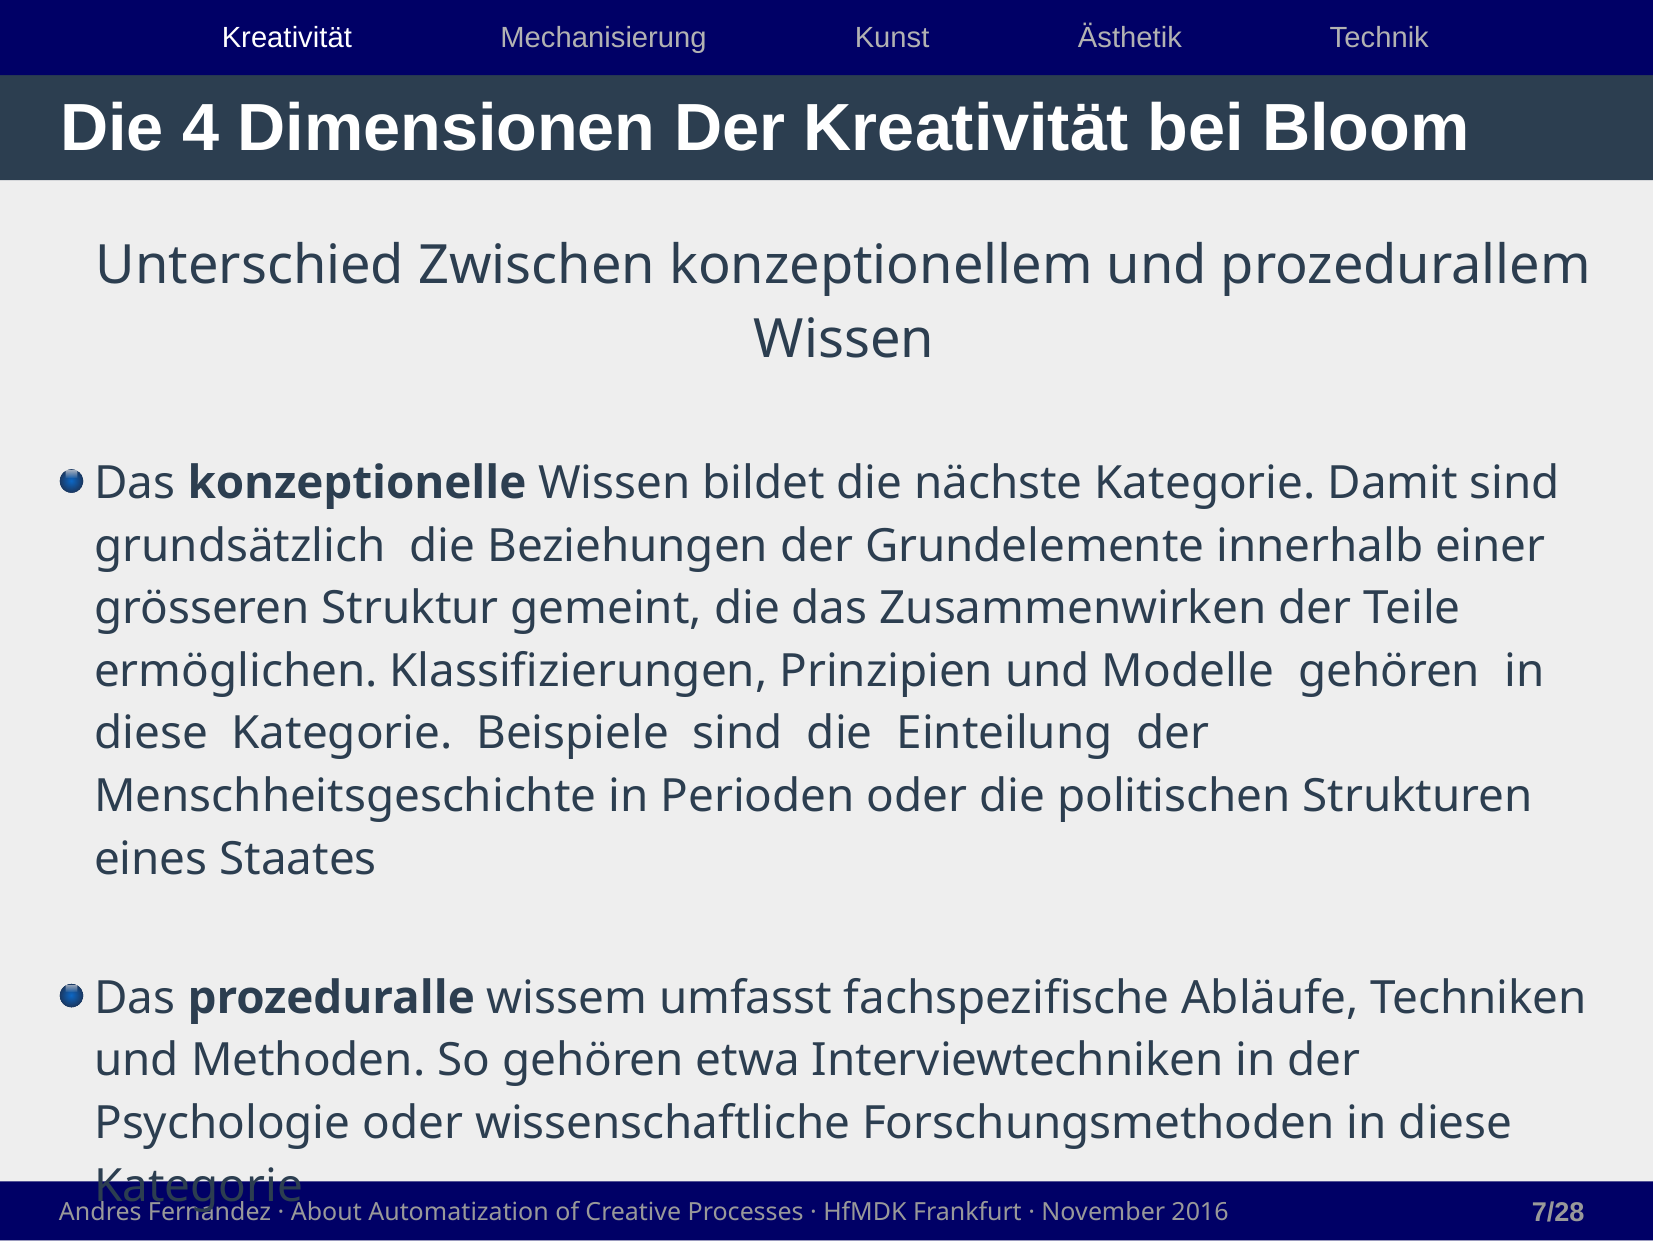

Kreativität Mechanisierung Kunst Ästhetik Technik
# Die 4 Dimensionen Der Kreativität bei Bloom
Unterschied Zwischen konzeptionellem und prozedurallem Wissen
Das konzeptionelle Wissen bildet die nächste Kategorie. Damit sind grundsätzlich die Beziehungen der Grundelemente innerhalb einer grösseren Struktur gemeint, die das Zusammenwirken der Teile ermöglichen. Klassifizierungen, Prinzipien und Modelle gehören in diese Kategorie. Beispiele sind die Einteilung der Menschheitsgeschichte in Perioden oder die politischen Strukturen eines Staates
Das prozeduralle wissem umfasst fachspezifische Abläufe, Techniken und Methoden. So gehören etwa Interviewtechniken in der Psychologie oder wissenschaftliche Forschungsmethoden in diese Kategorie